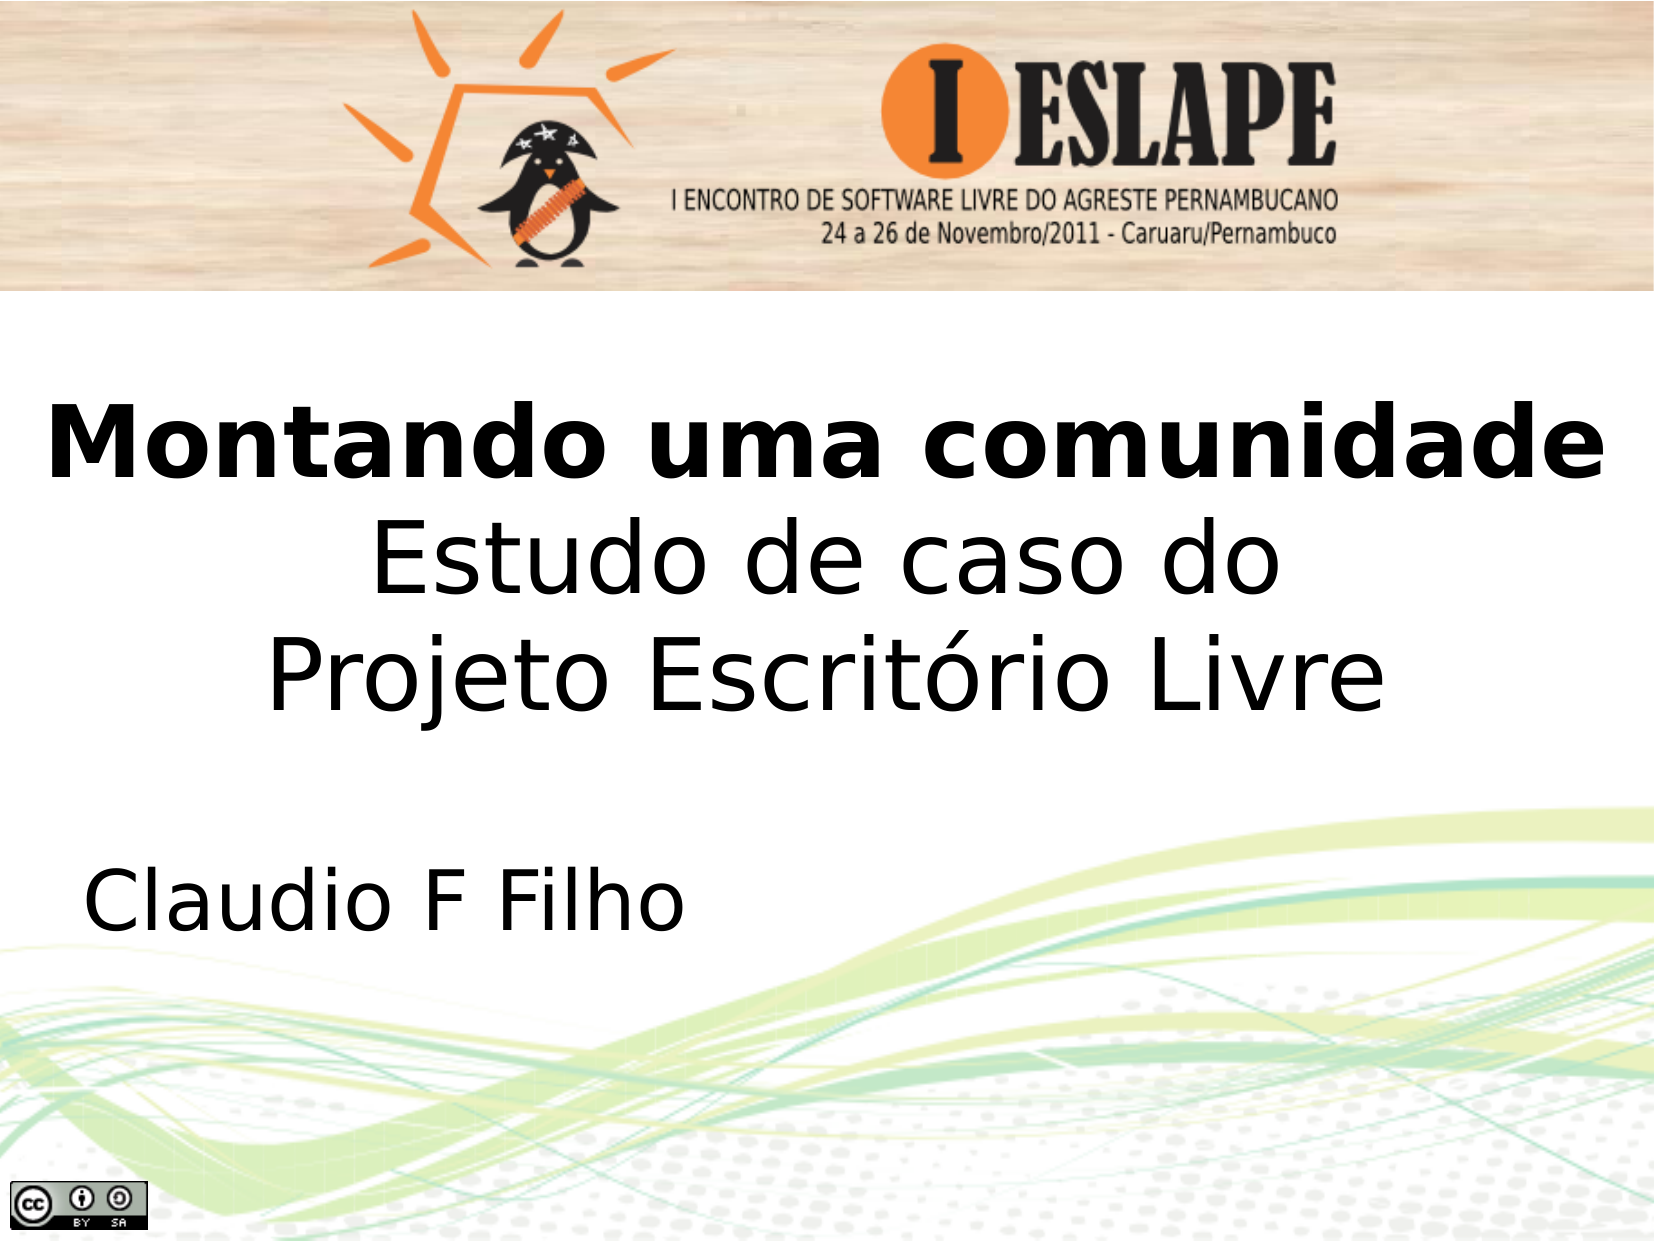

# Montando uma comunidade Estudo de caso do Projeto Escritório Livre
Claudio F Filho